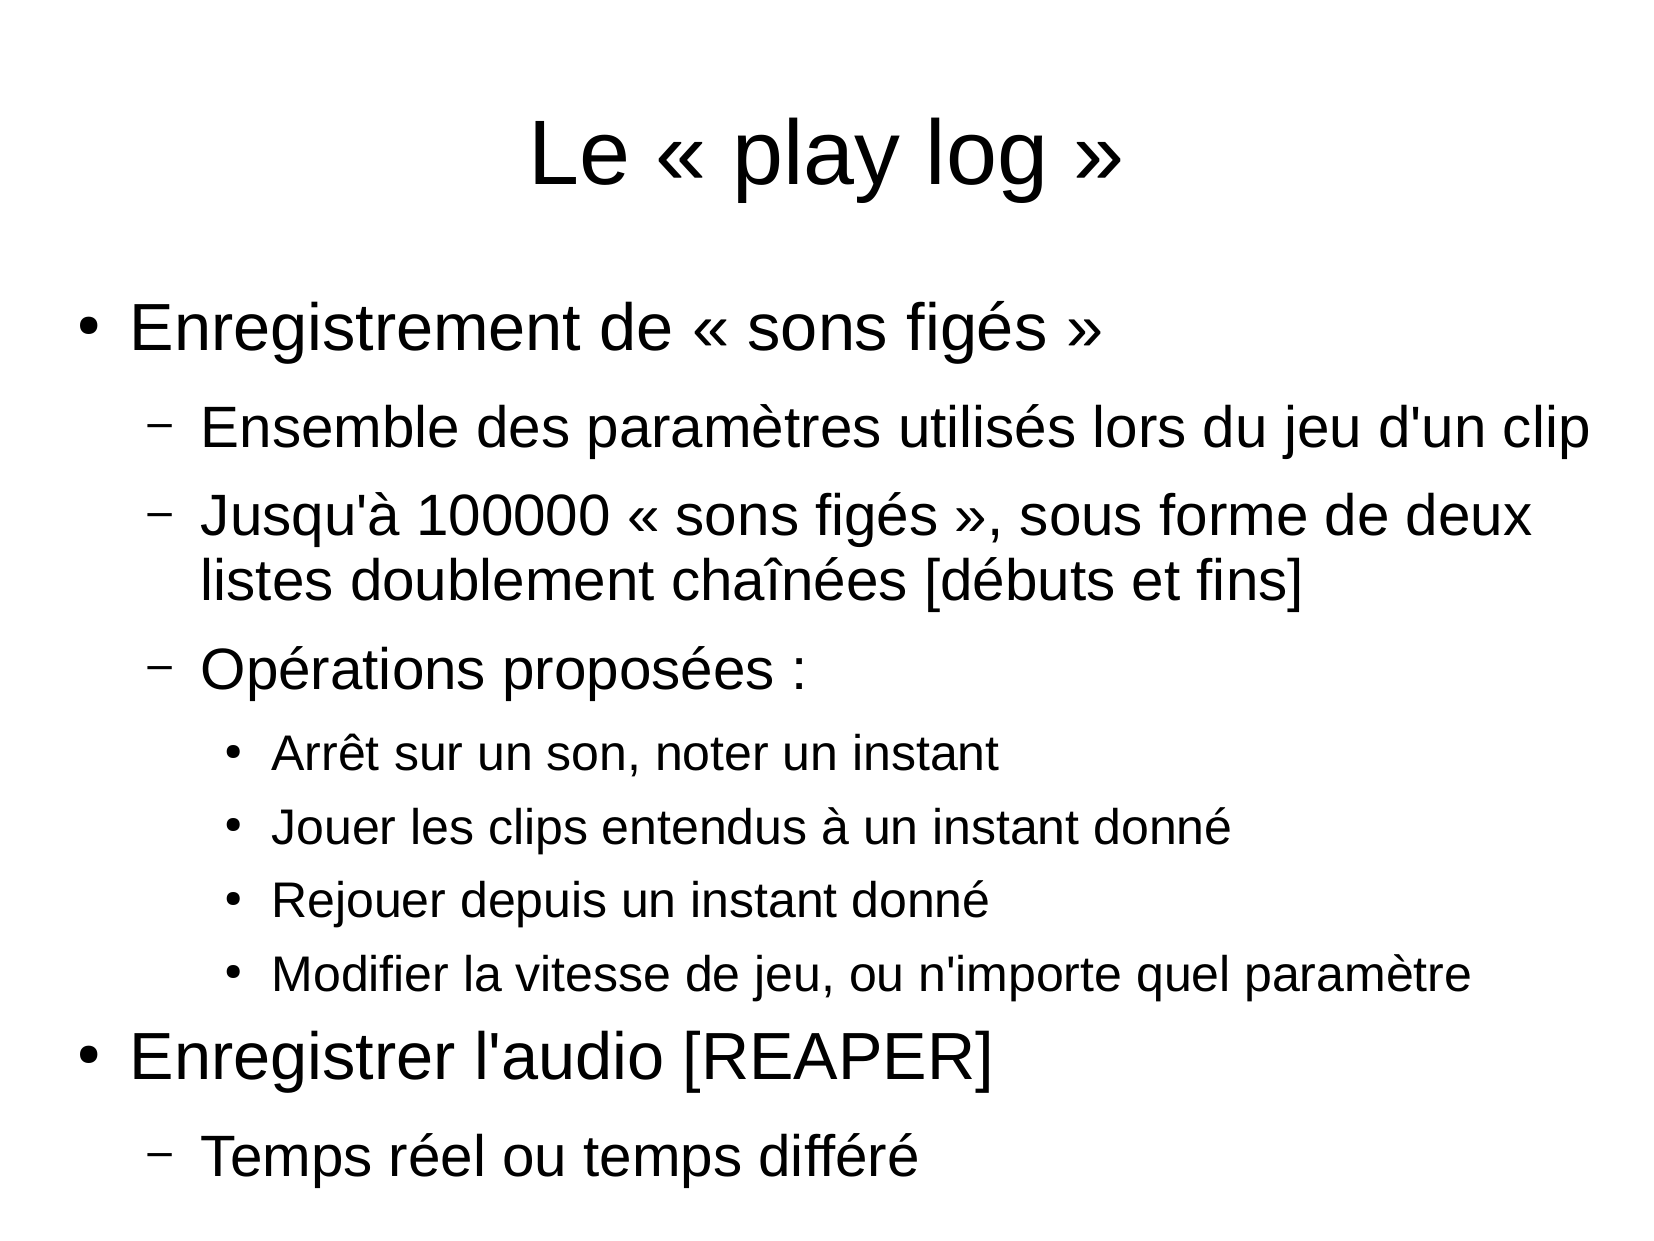

# Le « play log »
Enregistrement de « sons figés »
Ensemble des paramètres utilisés lors du jeu d'un clip
Jusqu'à 100000 « sons figés », sous forme de deux listes doublement chaînées [débuts et fins]
Opérations proposées :
Arrêt sur un son, noter un instant
Jouer les clips entendus à un instant donné
Rejouer depuis un instant donné
Modifier la vitesse de jeu, ou n'importe quel paramètre
Enregistrer l'audio [REAPER]
Temps réel ou temps différé